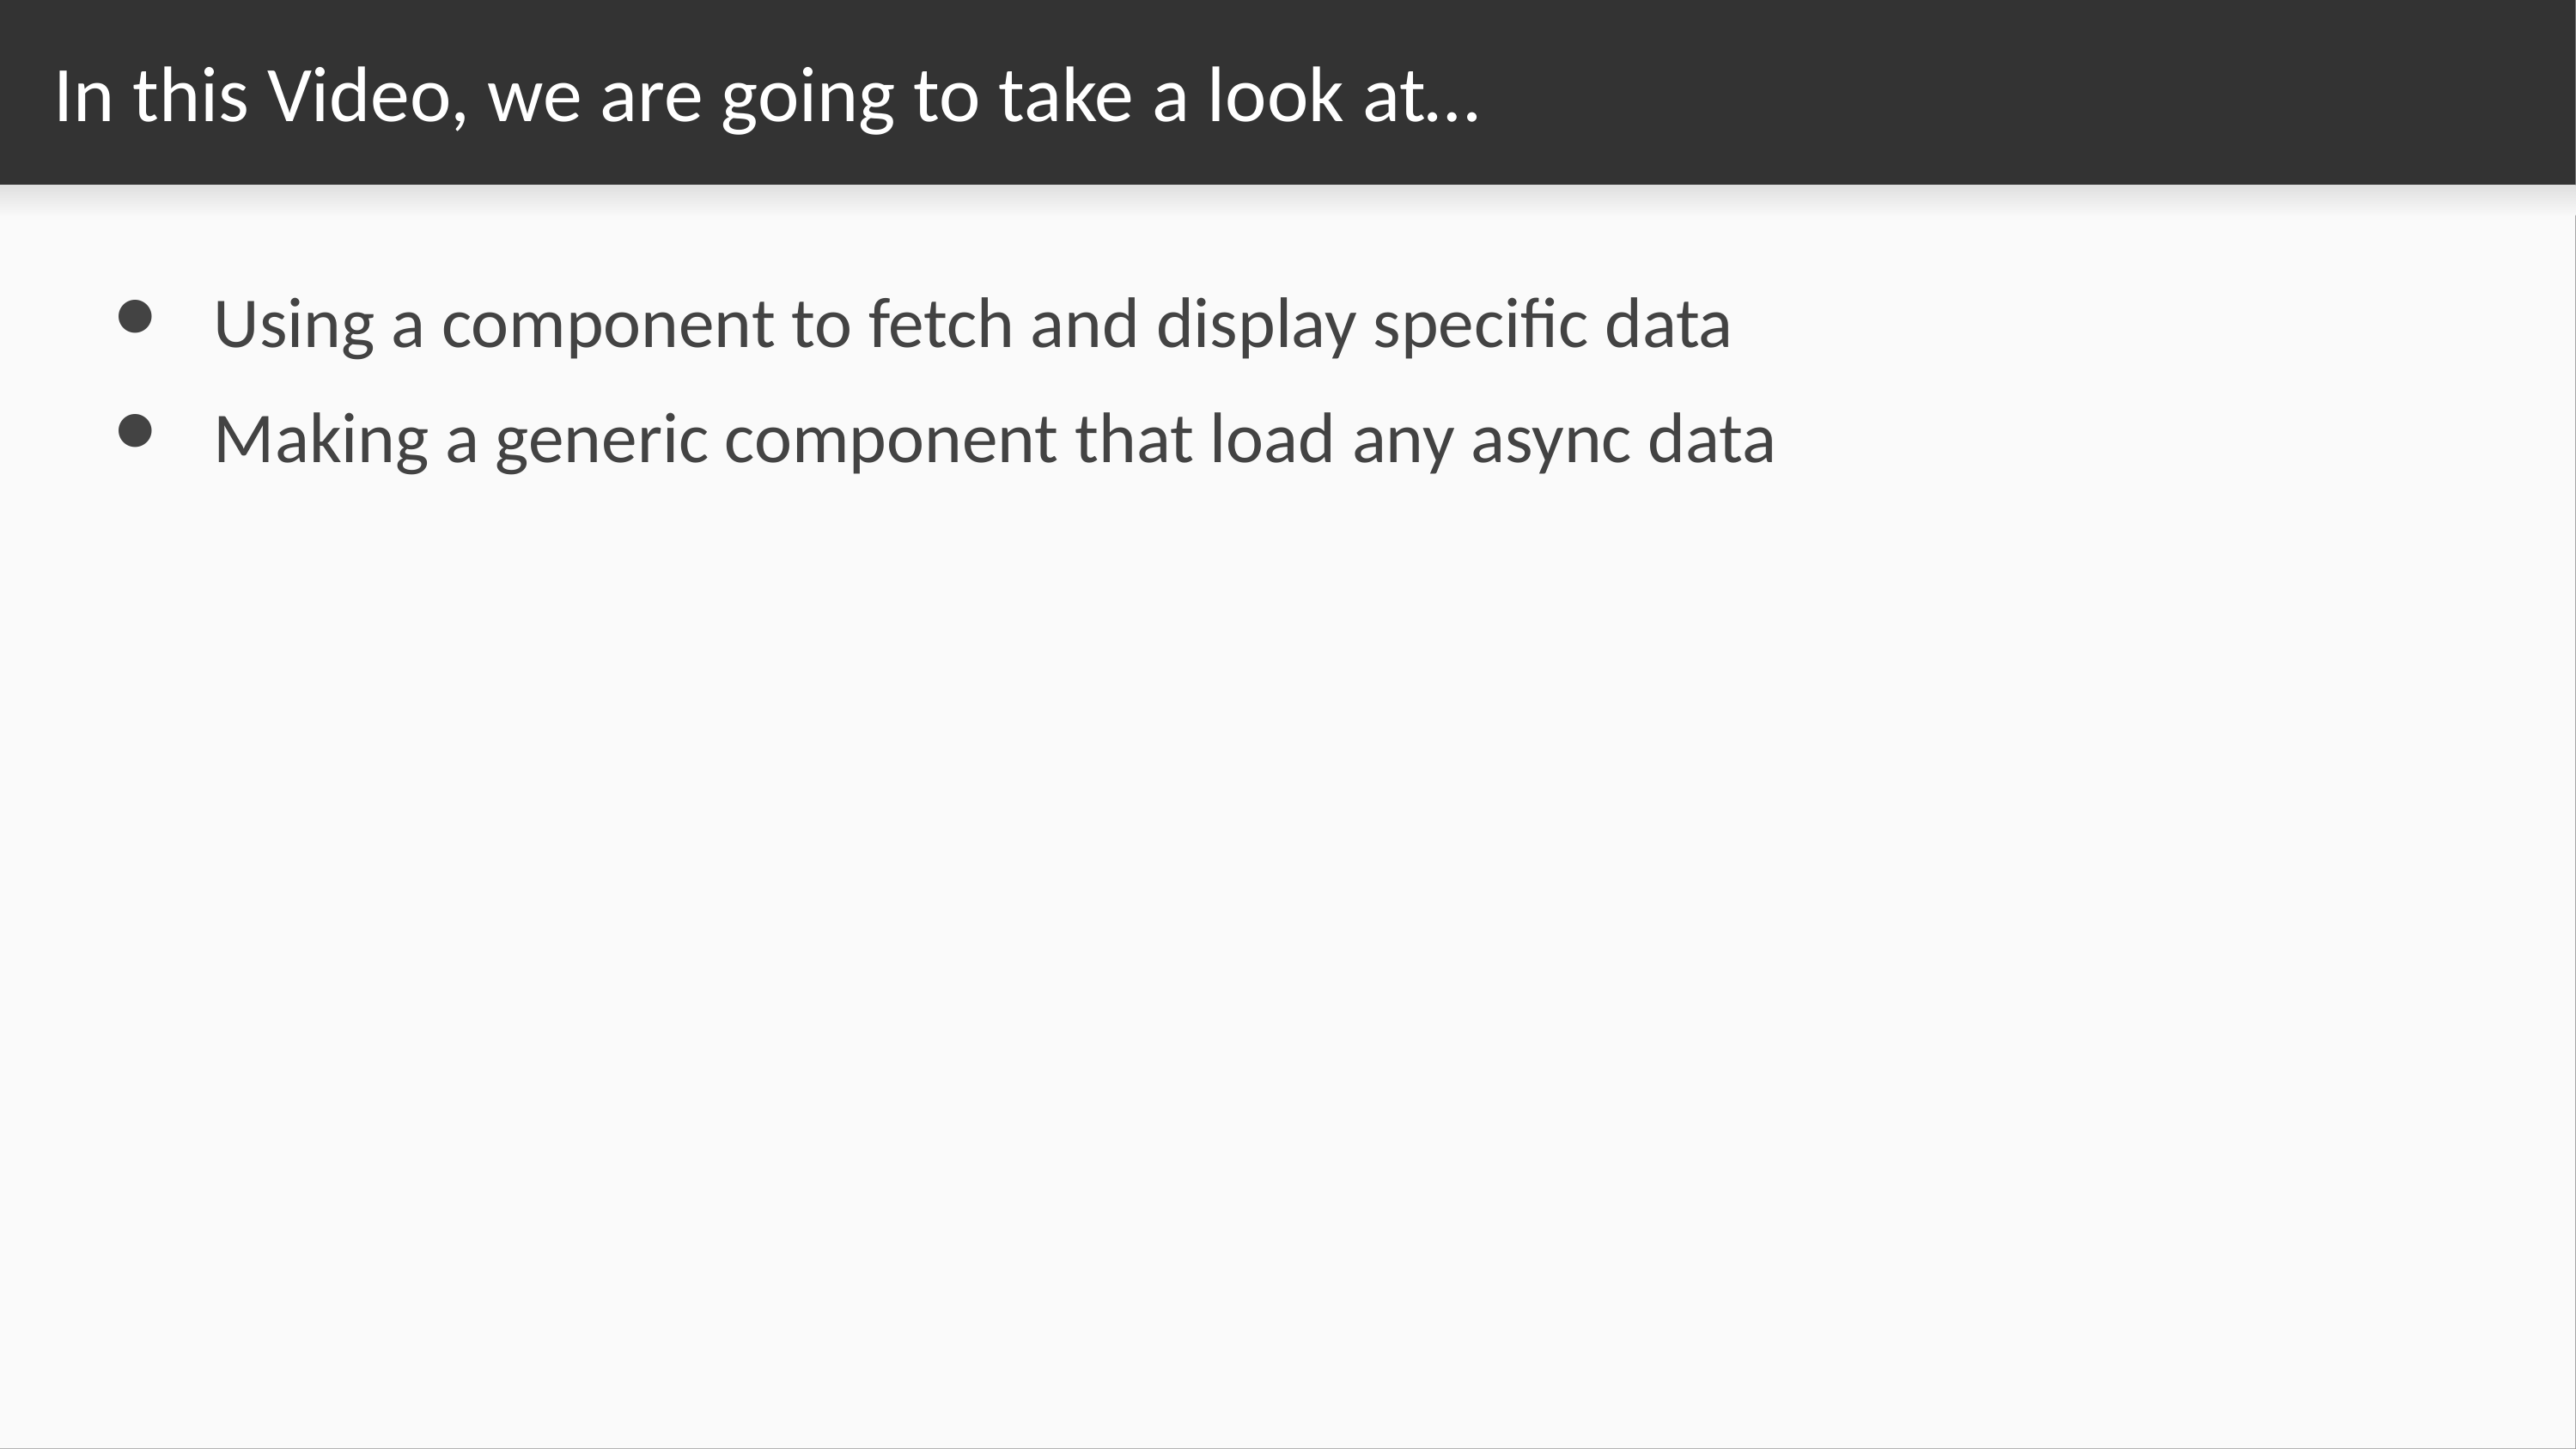

# In this Video, we are going to take a look at…
Using a component to fetch and display specific data
Making a generic component that load any async data